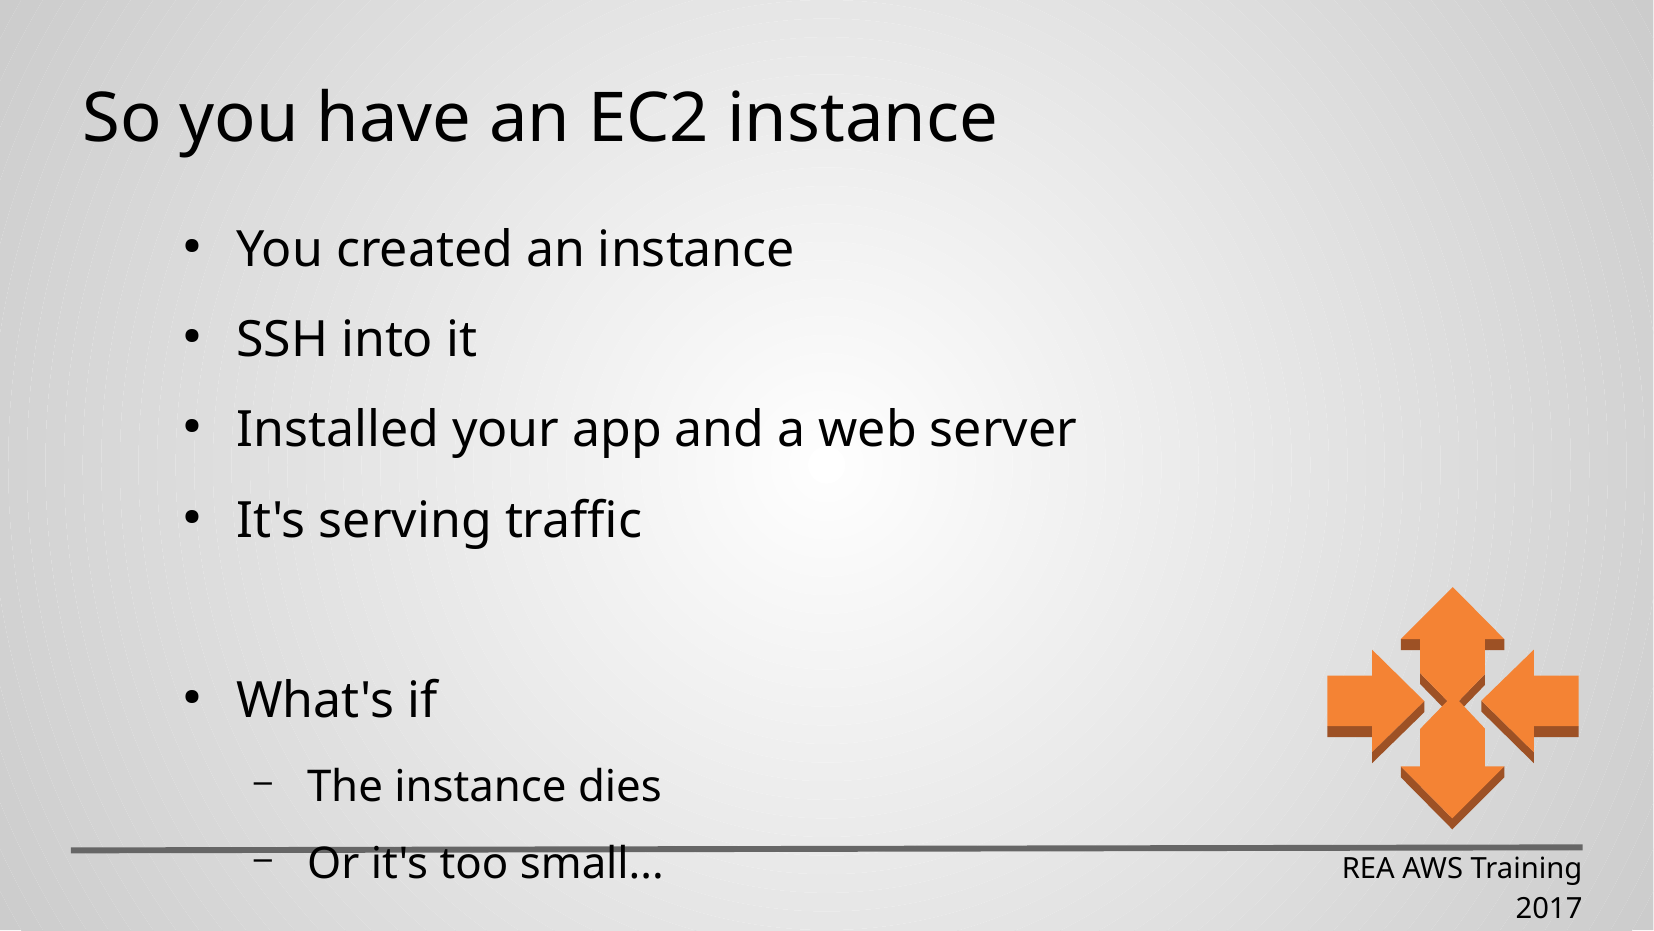

# So you have an EC2 instance
You created an instance
SSH into it
Installed your app and a web server
It's serving traffic
What's if
The instance dies
Or it's too small...